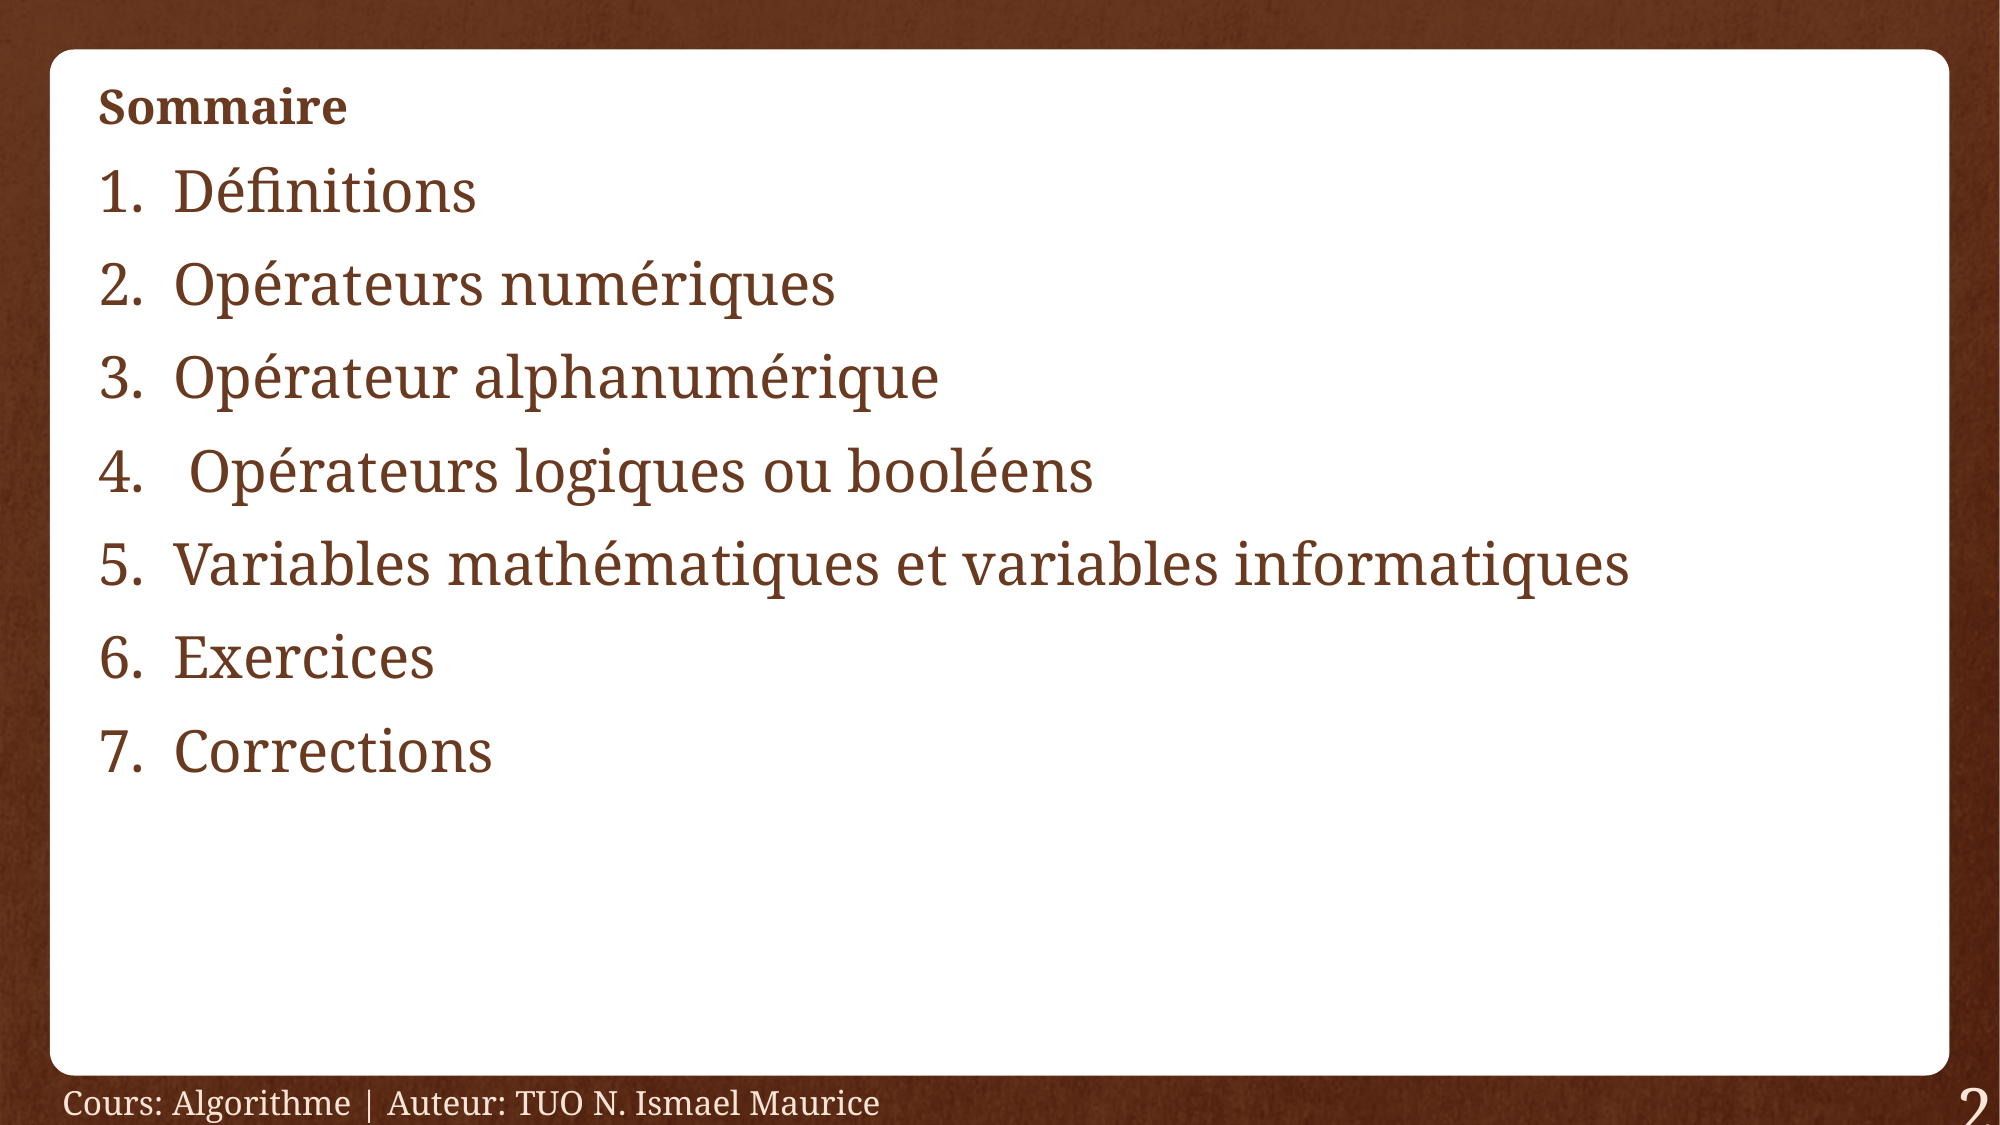

# Sommaire
Définitions
Opérateurs numériques
Opérateur alphanumérique
 Opérateurs logiques ou booléens
Variables mathématiques et variables informatiques
Exercices
Corrections
Cours: Algorithme | Auteur: TUO N. Ismael Maurice